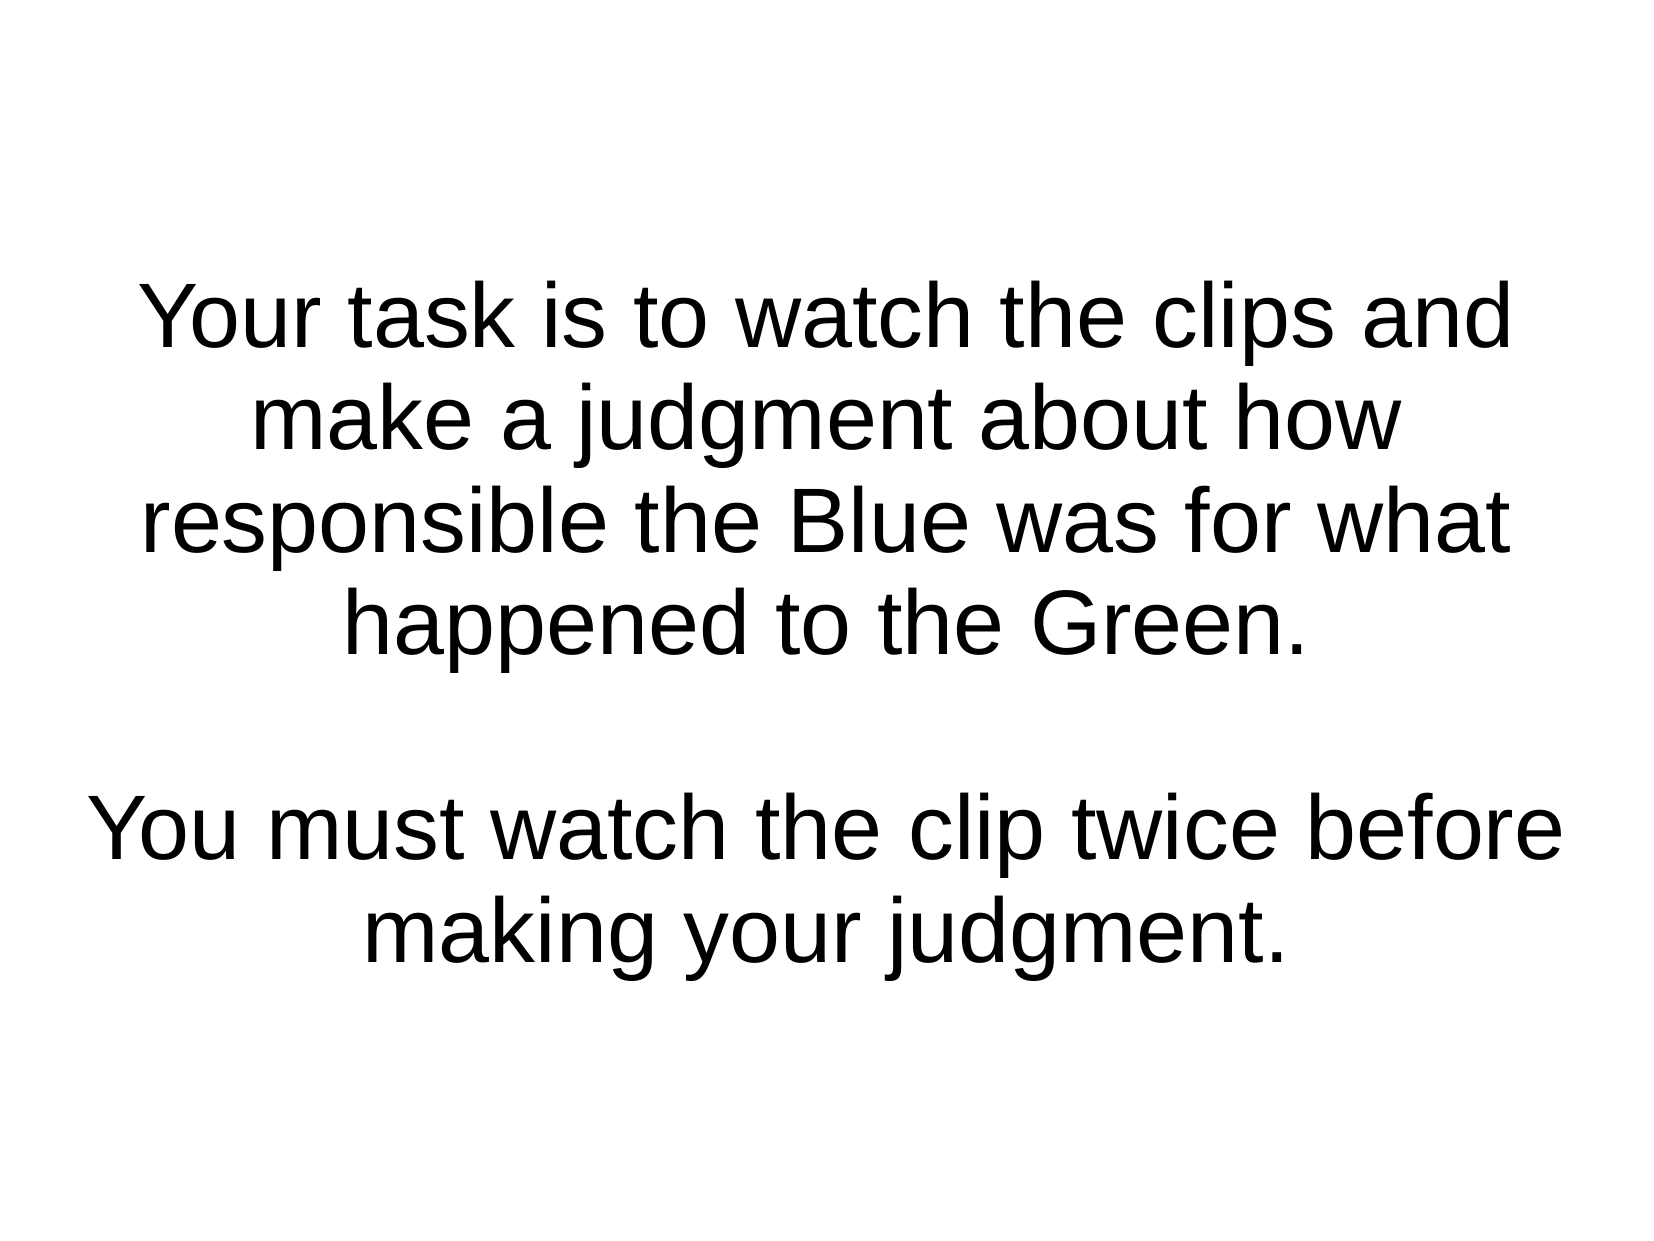

# Your task is to watch the clips and make a judgment about how responsible the Blue was for what happened to the Green. You must watch the clip twice before making your judgment.